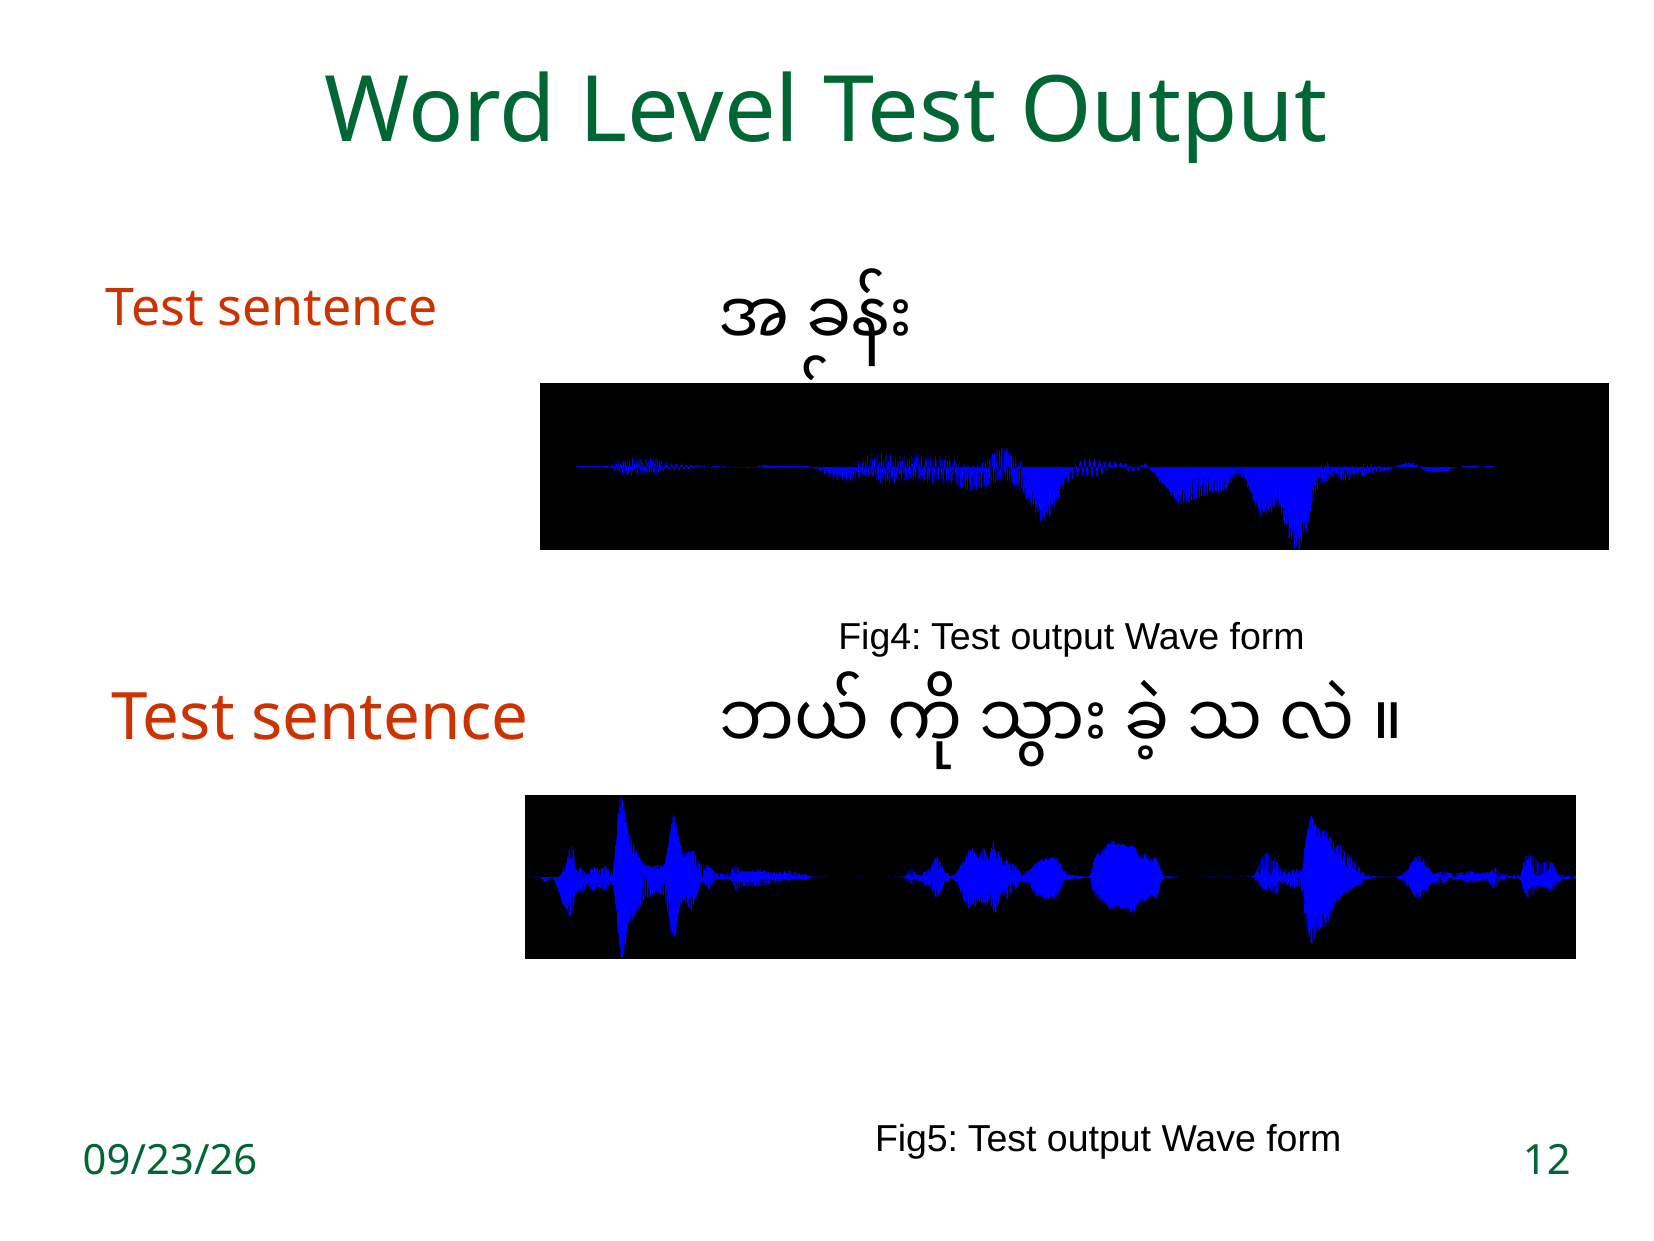

# Word Level Test Output
အ ခန်း တစ် ။
Test sentence
Fig4: Test output Wave form
Test sentence
ဘယ် ကို သွား ခဲ့ သ လဲ ။
Fig5: Test output Wave form
12